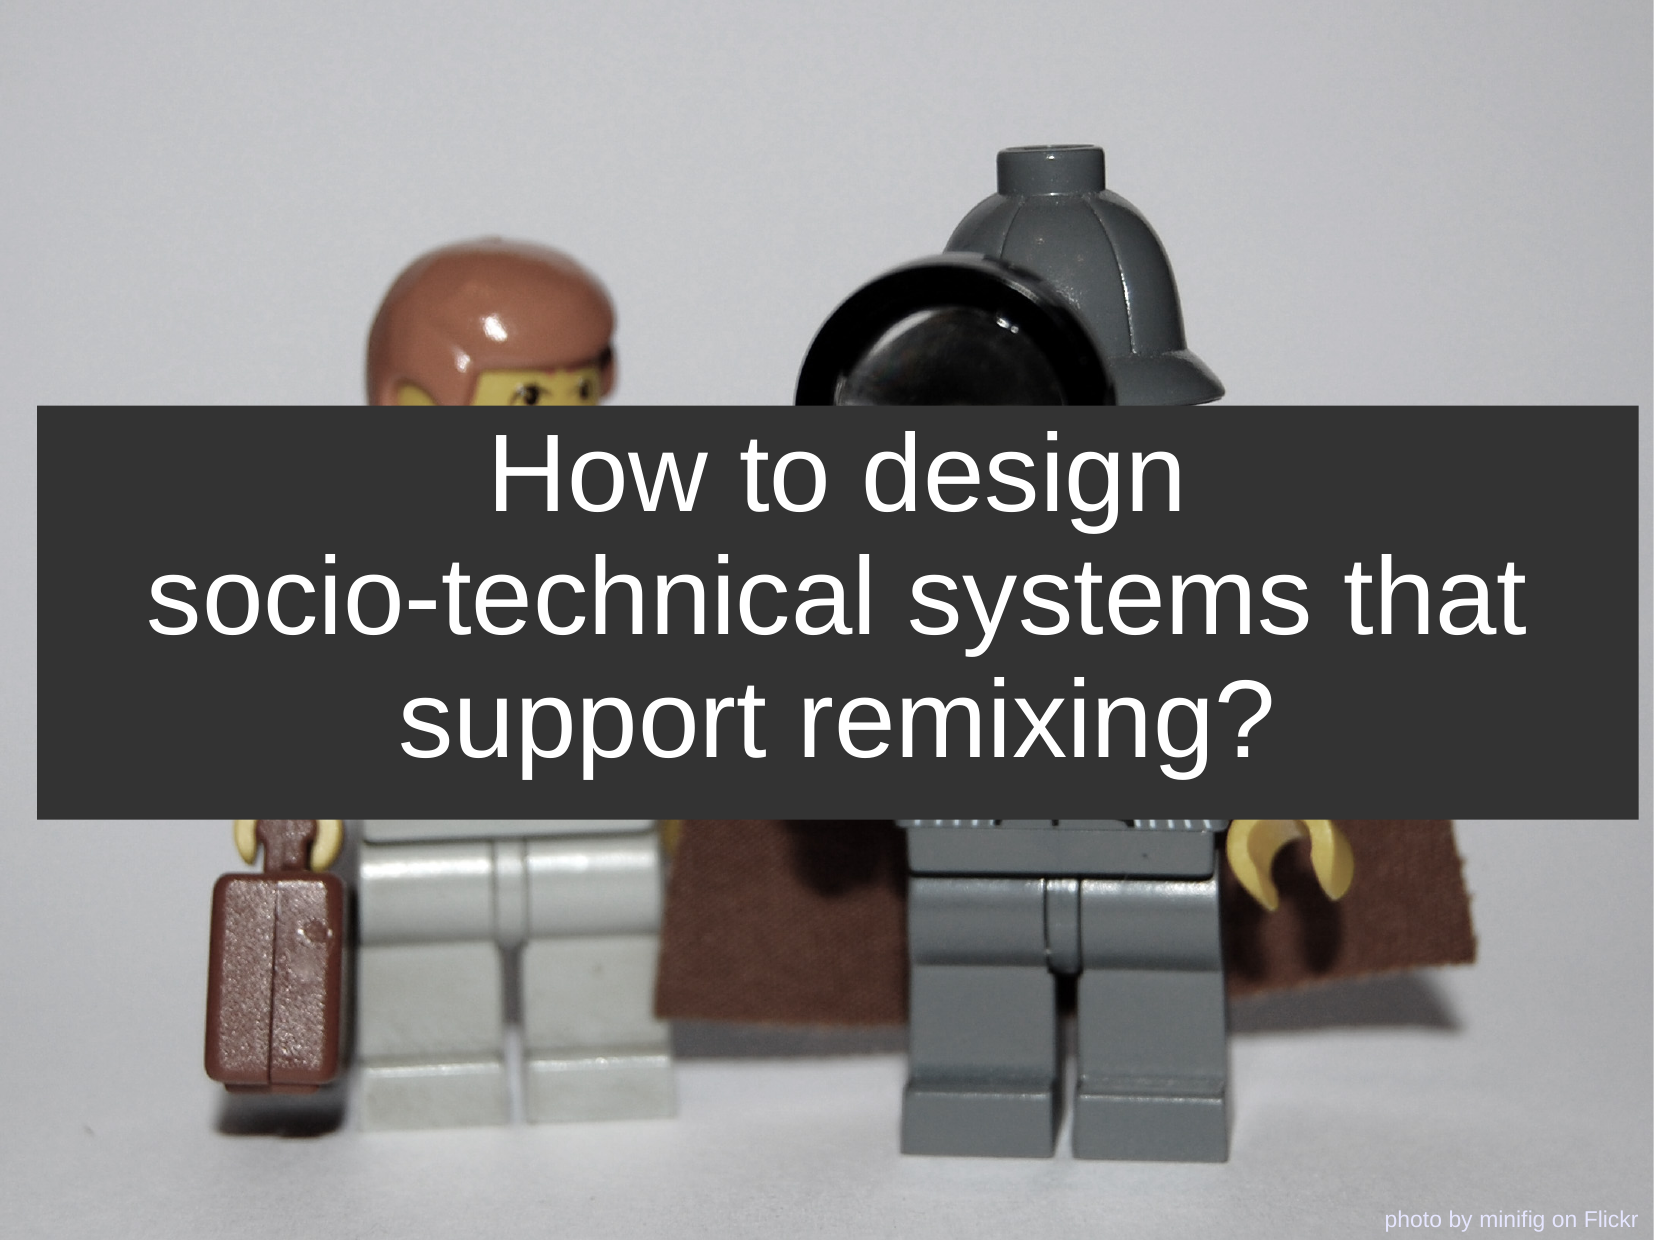

How to design
socio-technical systems that support remixing?
photo by minifig on Flickr